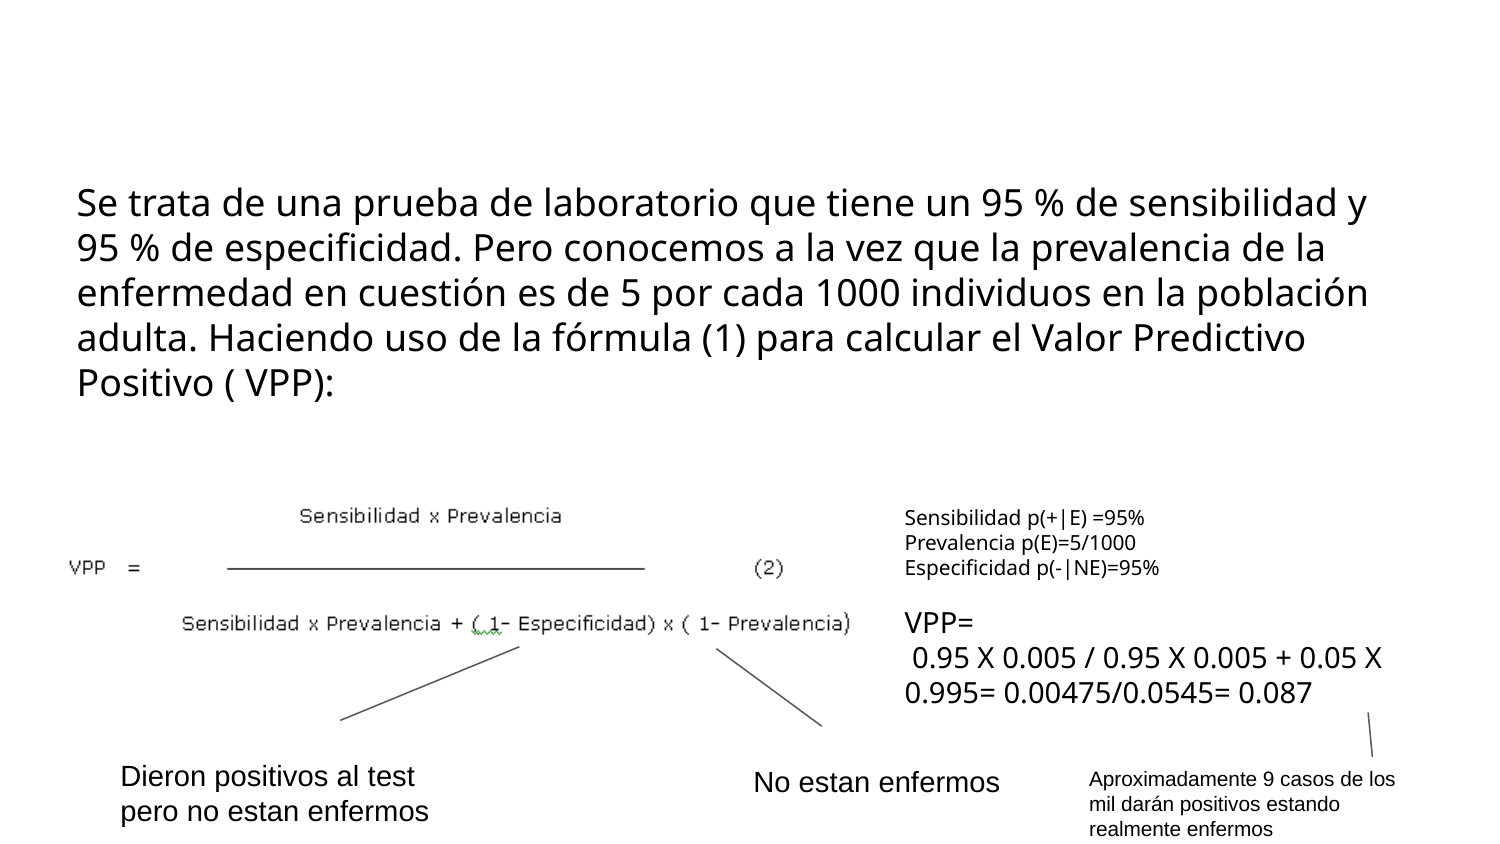

#
Se trata de una prueba de laboratorio que tiene un 95 % de sensibilidad y 95 % de especificidad. Pero conocemos a la vez que la prevalencia de la enfermedad en cuestión es de 5 por cada 1000 individuos en la población adulta. Haciendo uso de la fórmula (1) para calcular el Valor Predictivo Positivo ( VPP):
Sensibilidad p(+|E) =95%
Prevalencia p(E)=5/1000
Especificidad p(-|NE)=95%
VPP=
 0.95 X 0.005 / 0.95 X 0.005 + 0.05 X 0.995= 0.00475/0.0545= 0.087
Dieron positivos al test pero no estan enfermos
No estan enfermos
Aproximadamente 9 casos de los mil darán positivos estando realmente enfermos